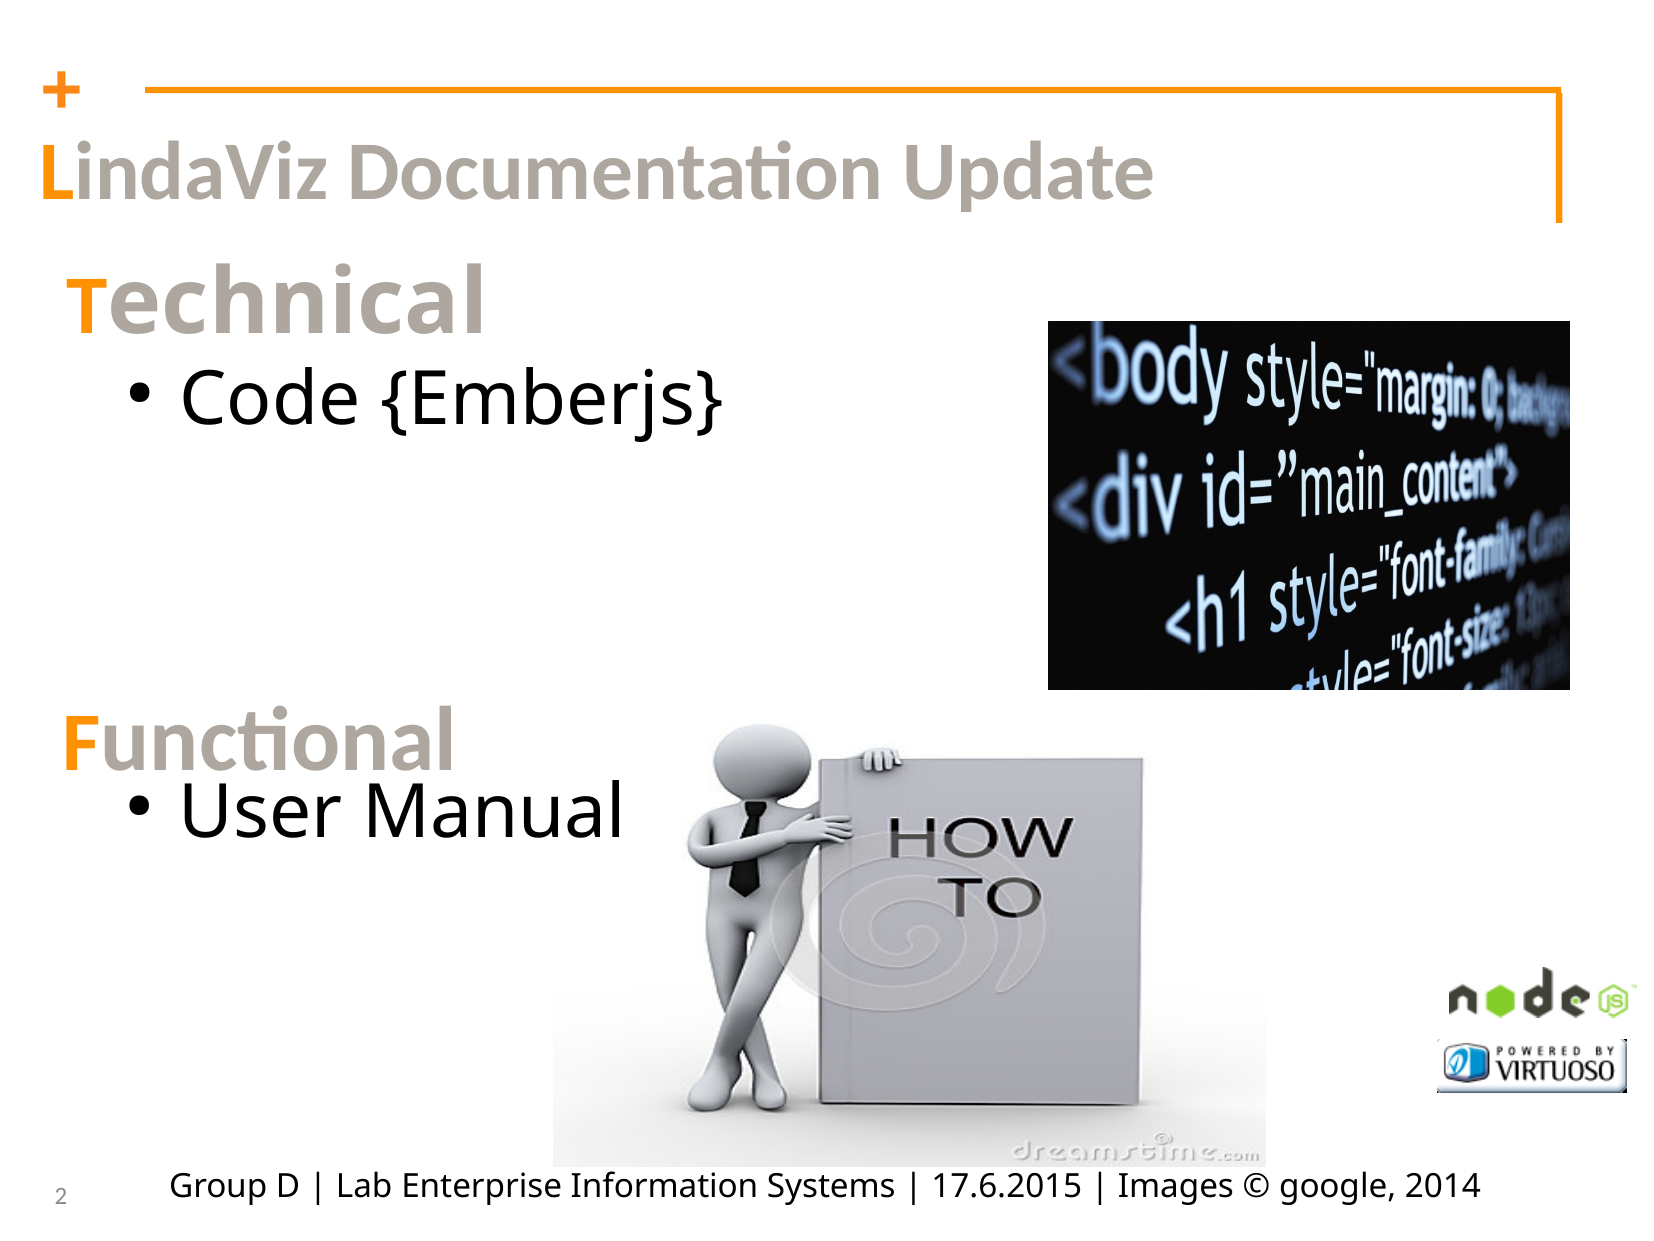

# LindaViz Documentation Update
Technical
Code {Emberjs}
Functional
User Manual
Group D | Lab Enterprise Information Systems | 17.6.2015 | Images © google, 2014